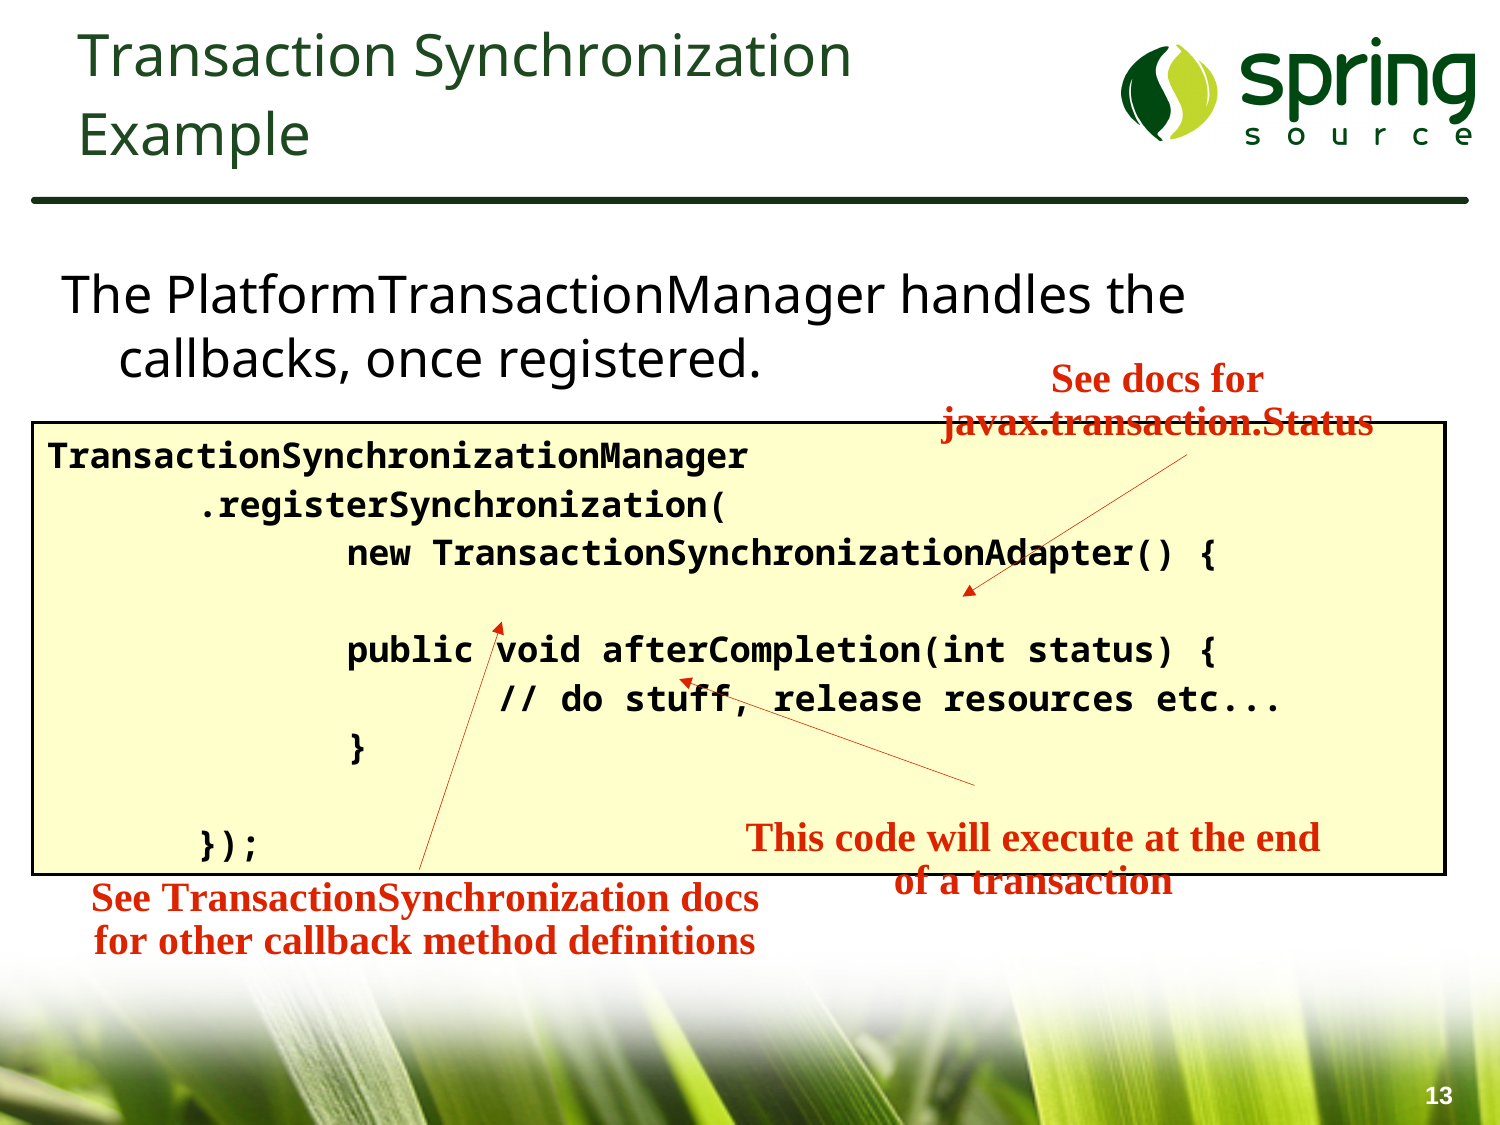

# Transaction Synchronization Example
The PlatformTransactionManager handles the callbacks, once registered.
See docs for javax.transaction.Status
TransactionSynchronizationManager
	.registerSynchronization(
		new TransactionSynchronizationAdapter() {
		public void afterCompletion(int status) {
			// do stuff, release resources etc...
		}
	});
This code will execute at the end of a transaction
See TransactionSynchronization docs for other callback method definitions